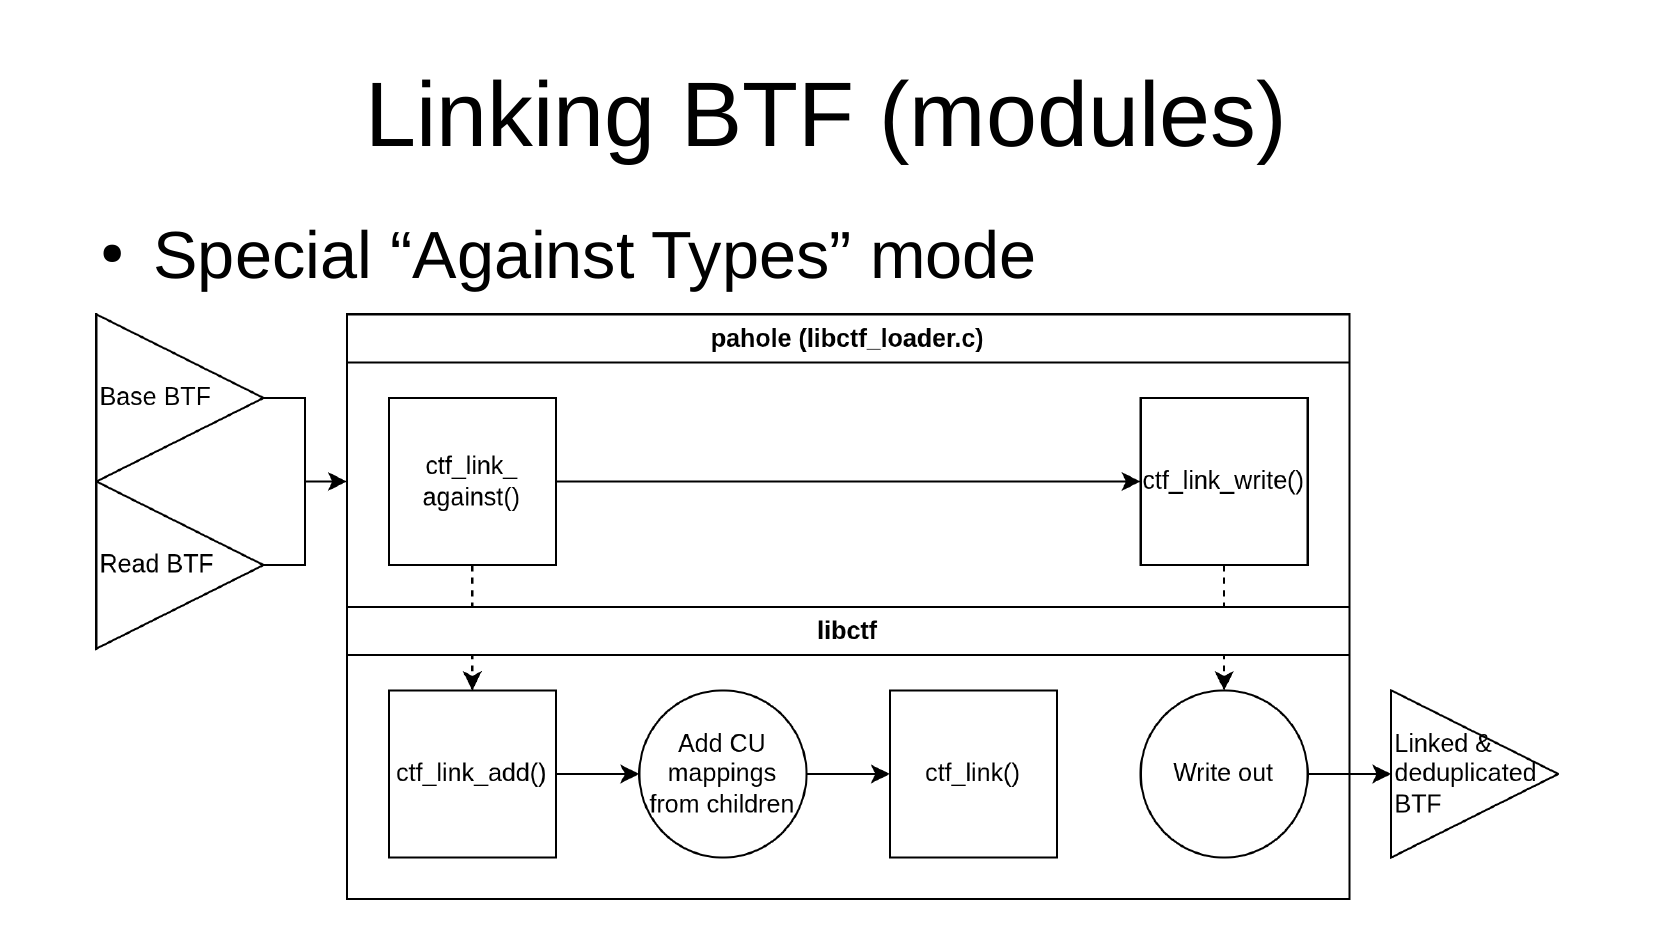

# Linking BTF (modules)
Special “Against Types” mode